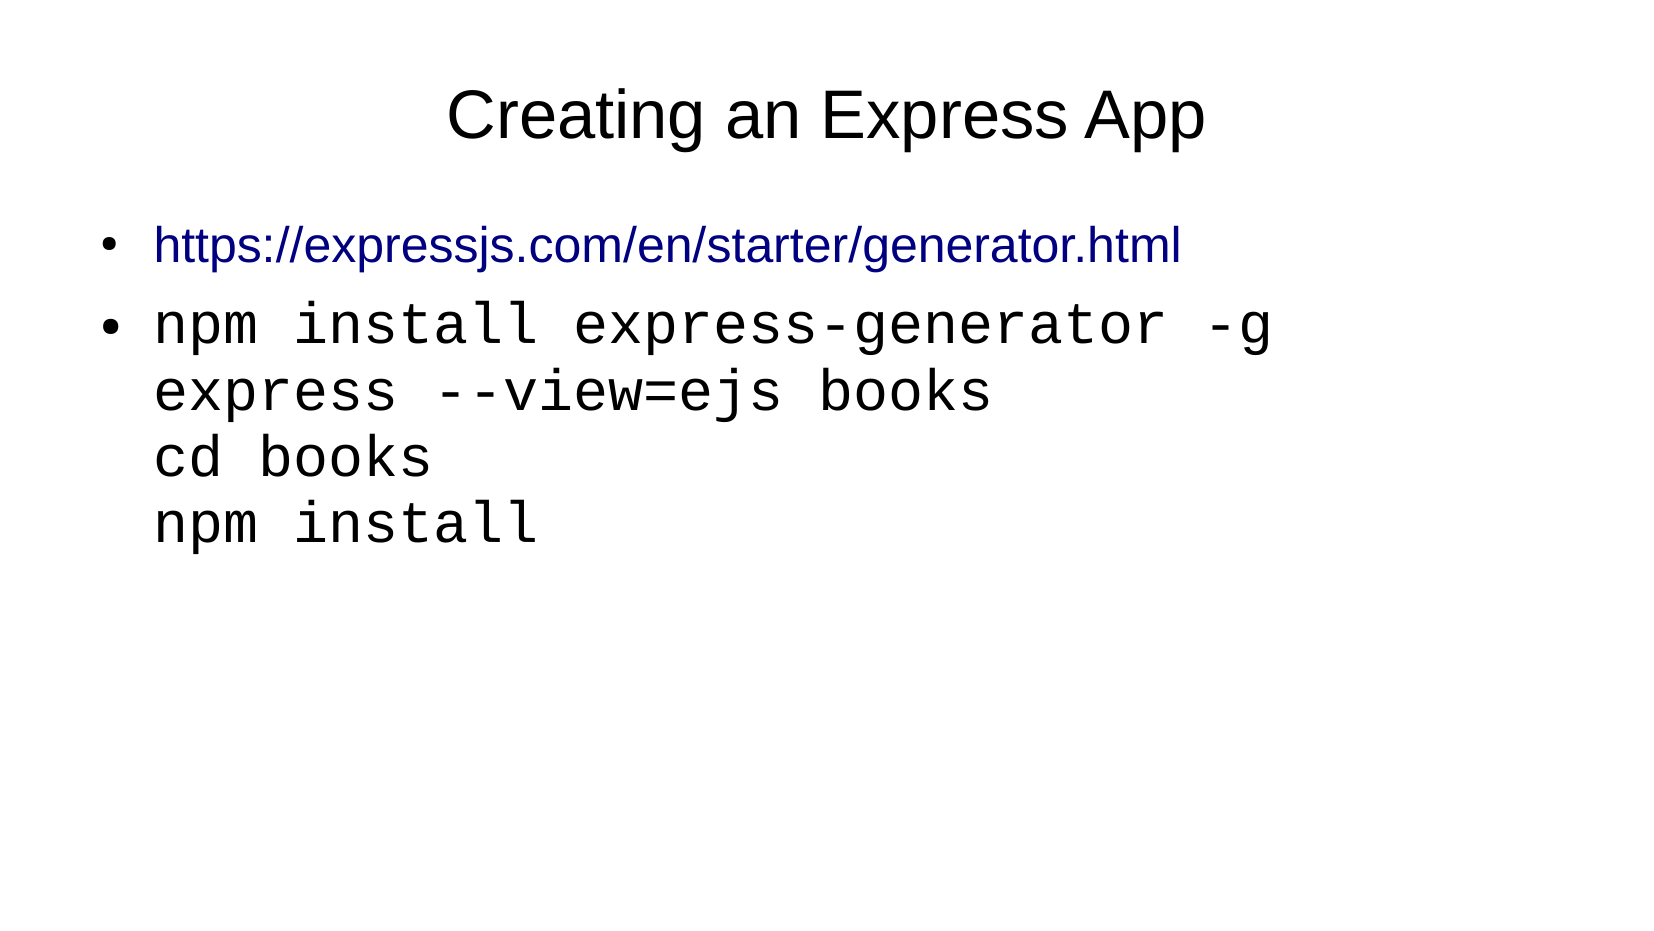

# Creating an Express App
https://expressjs.com/en/starter/generator.html
npm install express-generator -g
express --view=ejs books
cd books
npm install